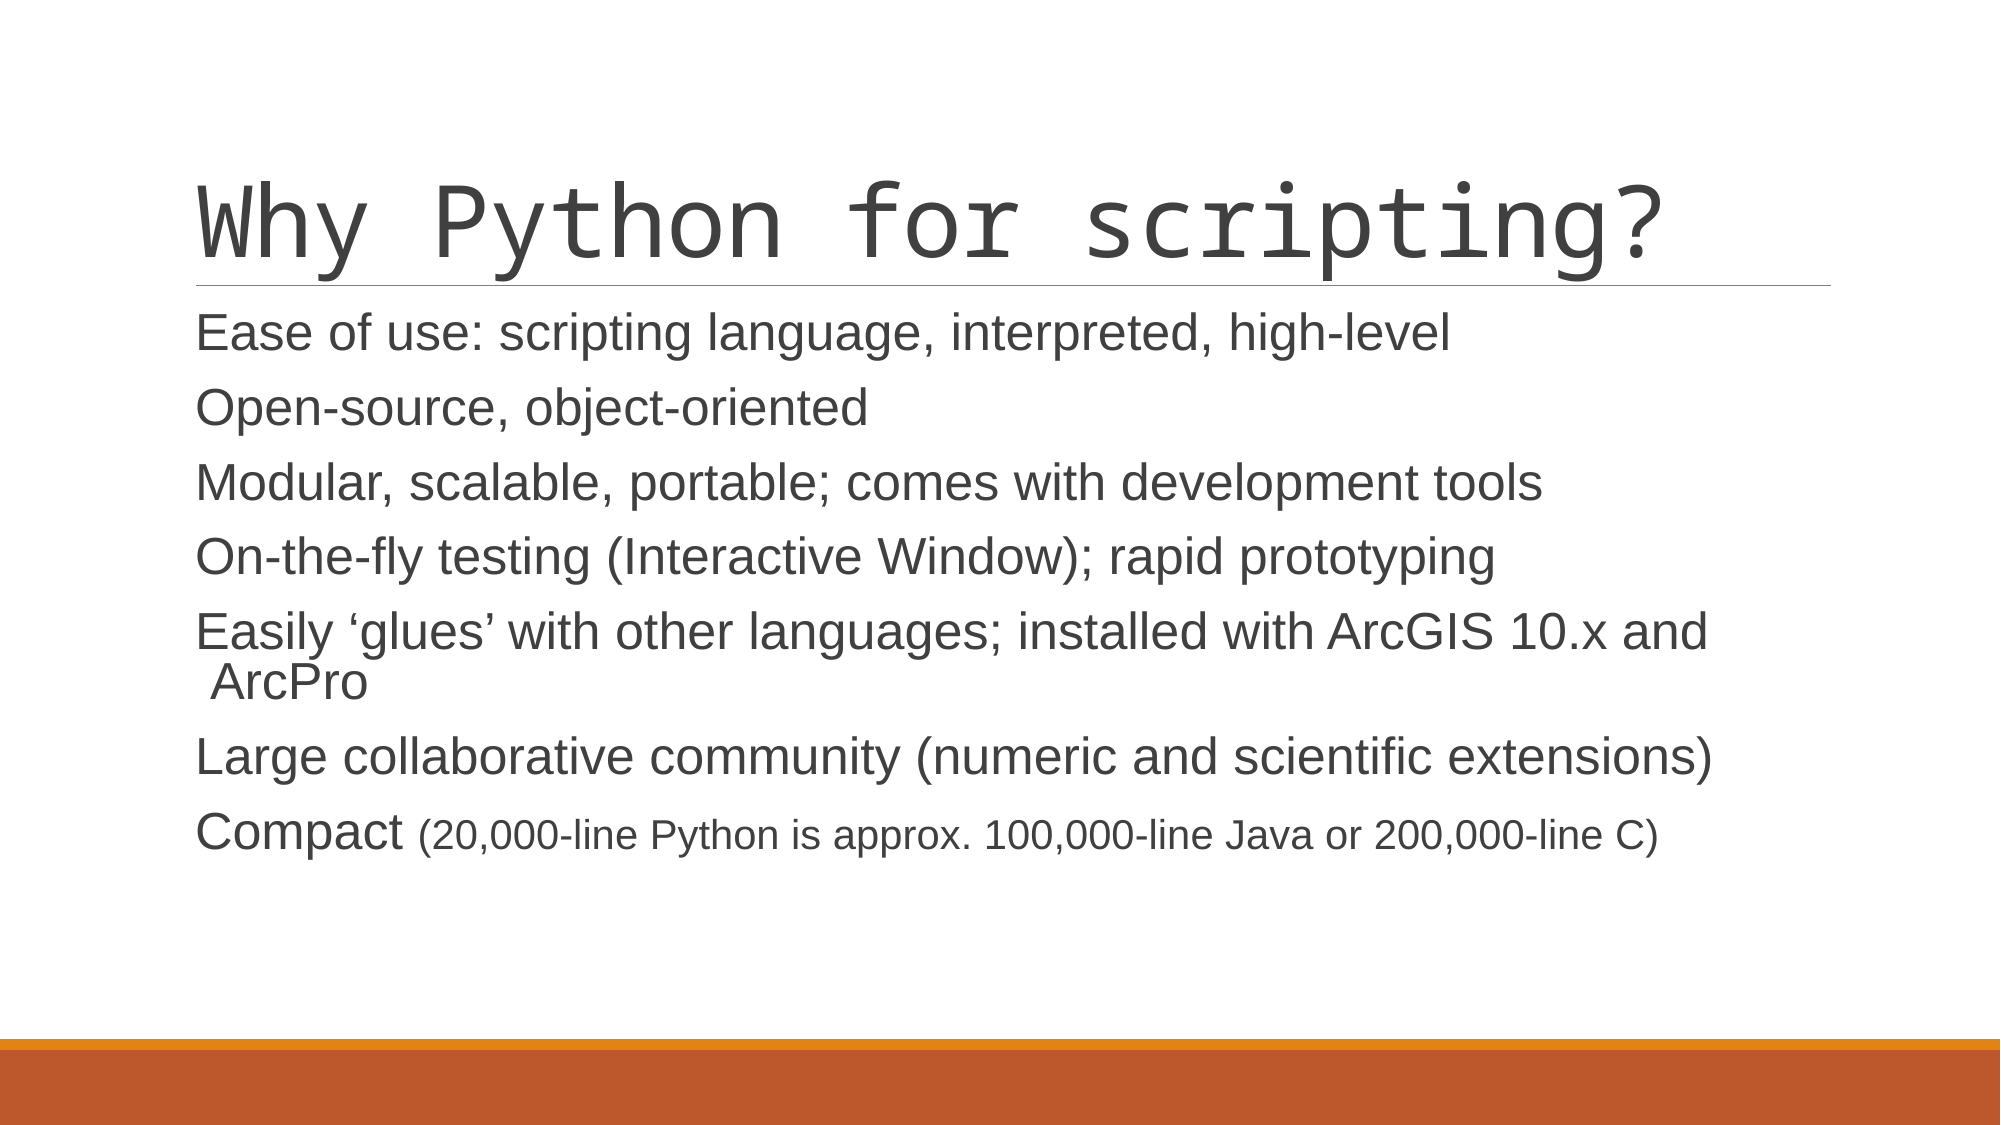

# Why Python for scripting?
Ease of use: scripting language, interpreted, high-level
Open-source, object-oriented
Modular, scalable, portable; comes with development tools
On-the-fly testing (Interactive Window); rapid prototyping
Easily ‘glues’ with other languages; installed with ArcGIS 10.x and ArcPro
Large collaborative community (numeric and scientific extensions)
Compact (20,000-line Python is approx. 100,000-line Java or 200,000-line C)